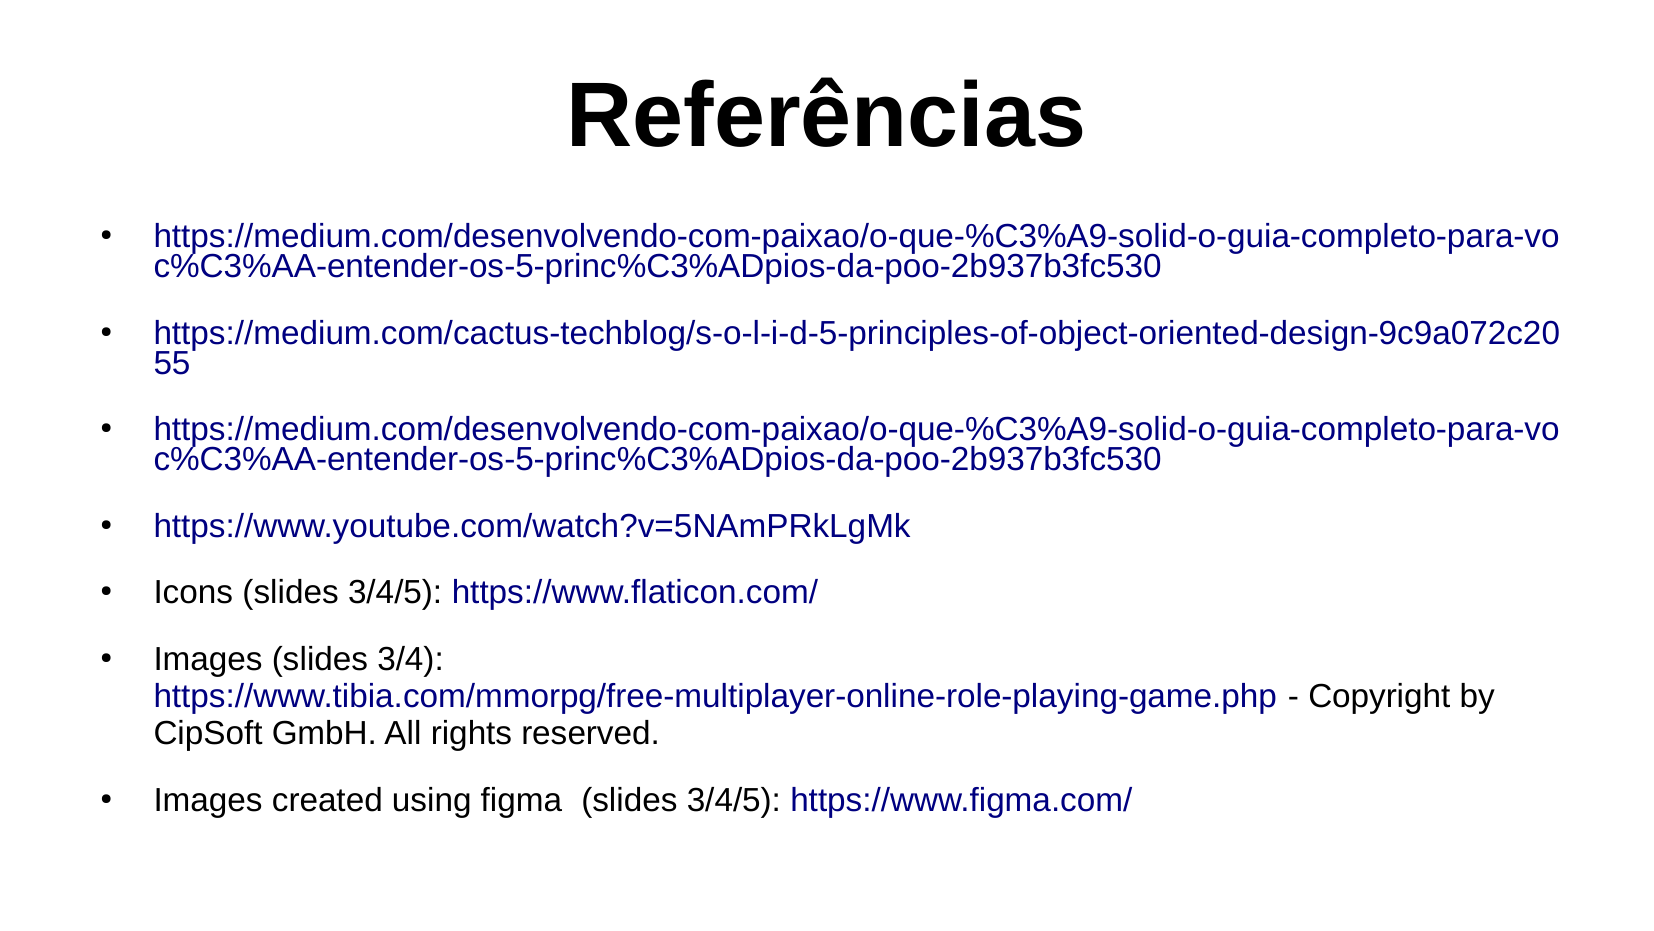

# Referências
https://medium.com/desenvolvendo-com-paixao/o-que-%C3%A9-solid-o-guia-completo-para-voc%C3%AA-entender-os-5-princ%C3%ADpios-da-poo-2b937b3fc530
https://medium.com/cactus-techblog/s-o-l-i-d-5-principles-of-object-oriented-design-9c9a072c2055
https://medium.com/desenvolvendo-com-paixao/o-que-%C3%A9-solid-o-guia-completo-para-voc%C3%AA-entender-os-5-princ%C3%ADpios-da-poo-2b937b3fc530
https://www.youtube.com/watch?v=5NAmPRkLgMk
Icons (slides 3/4/5): https://www.flaticon.com/
Images (slides 3/4): https://www.tibia.com/mmorpg/free-multiplayer-online-role-playing-game.php - Copyright by CipSoft GmbH. All rights reserved.
Images created using figma (slides 3/4/5): https://www.figma.com/